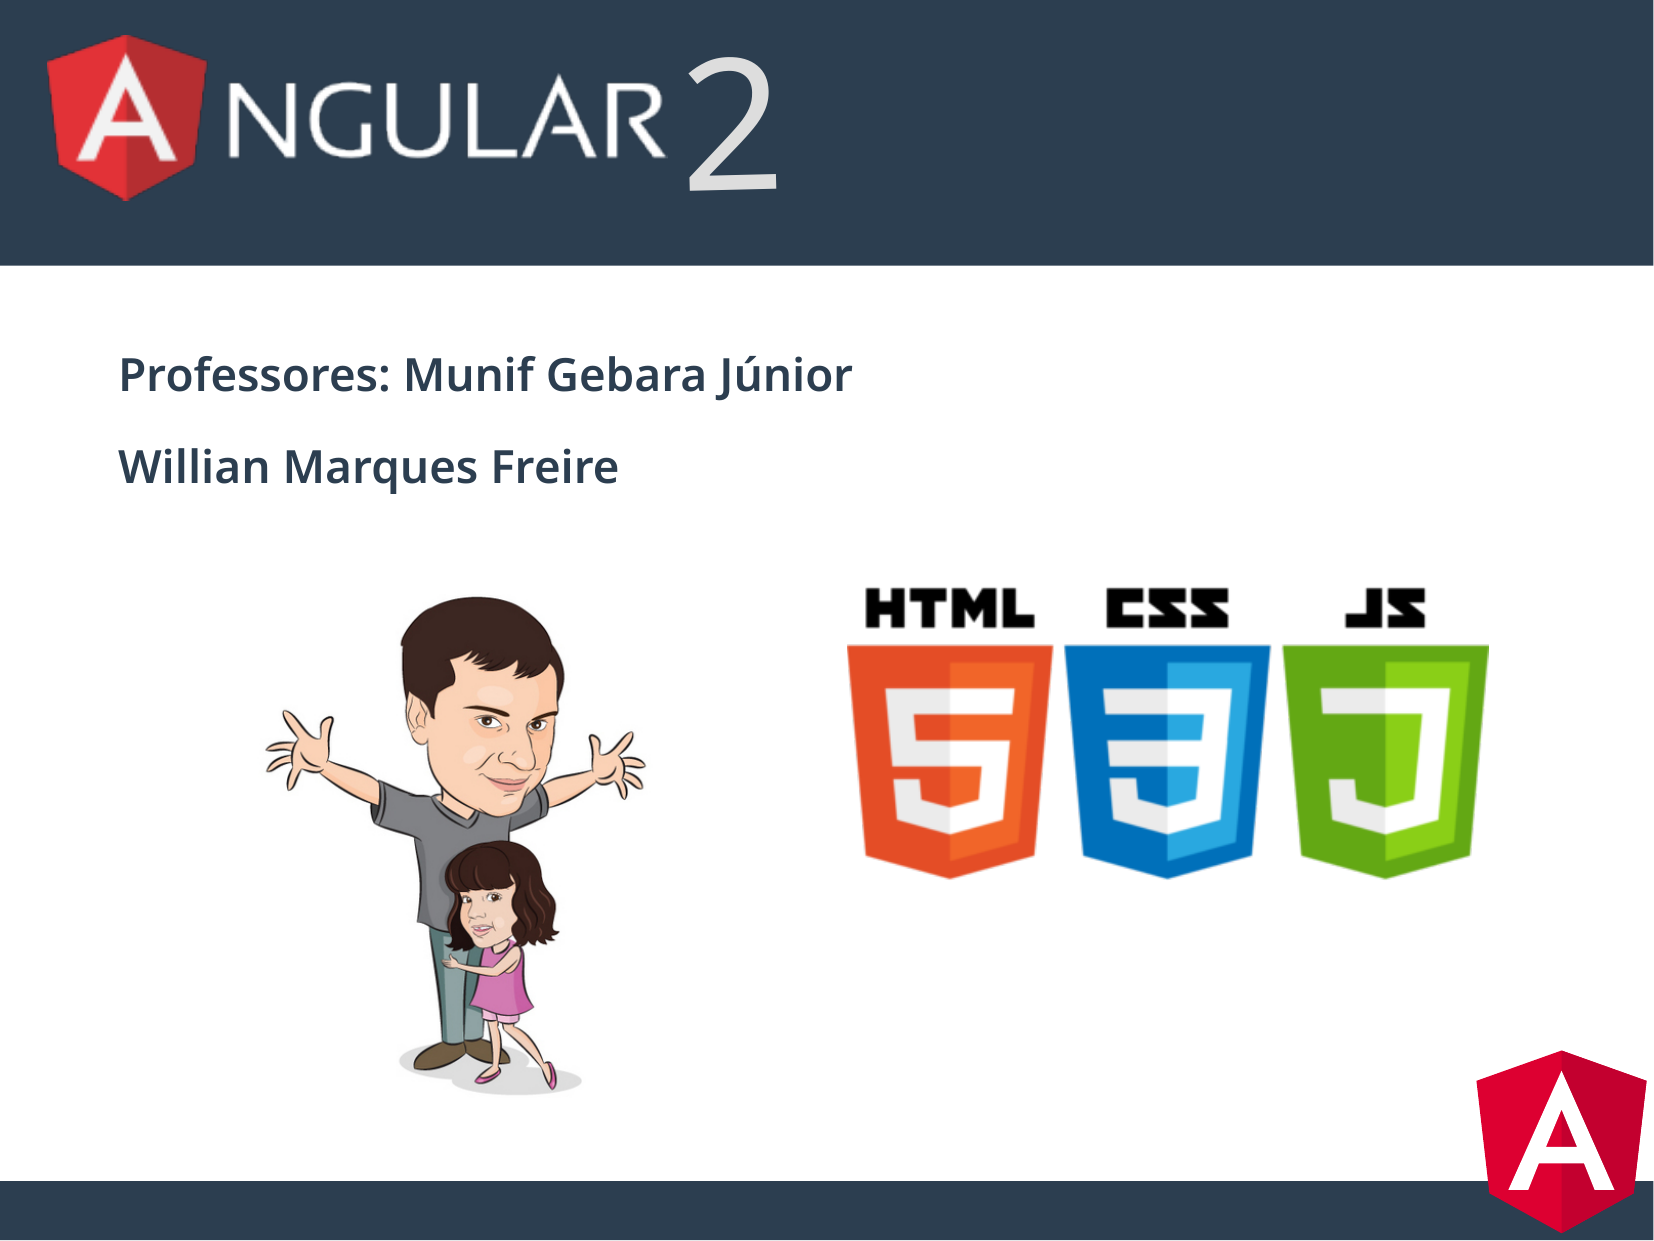

# 2
Professores: Munif Gebara Júnior
Willian Marques Freire